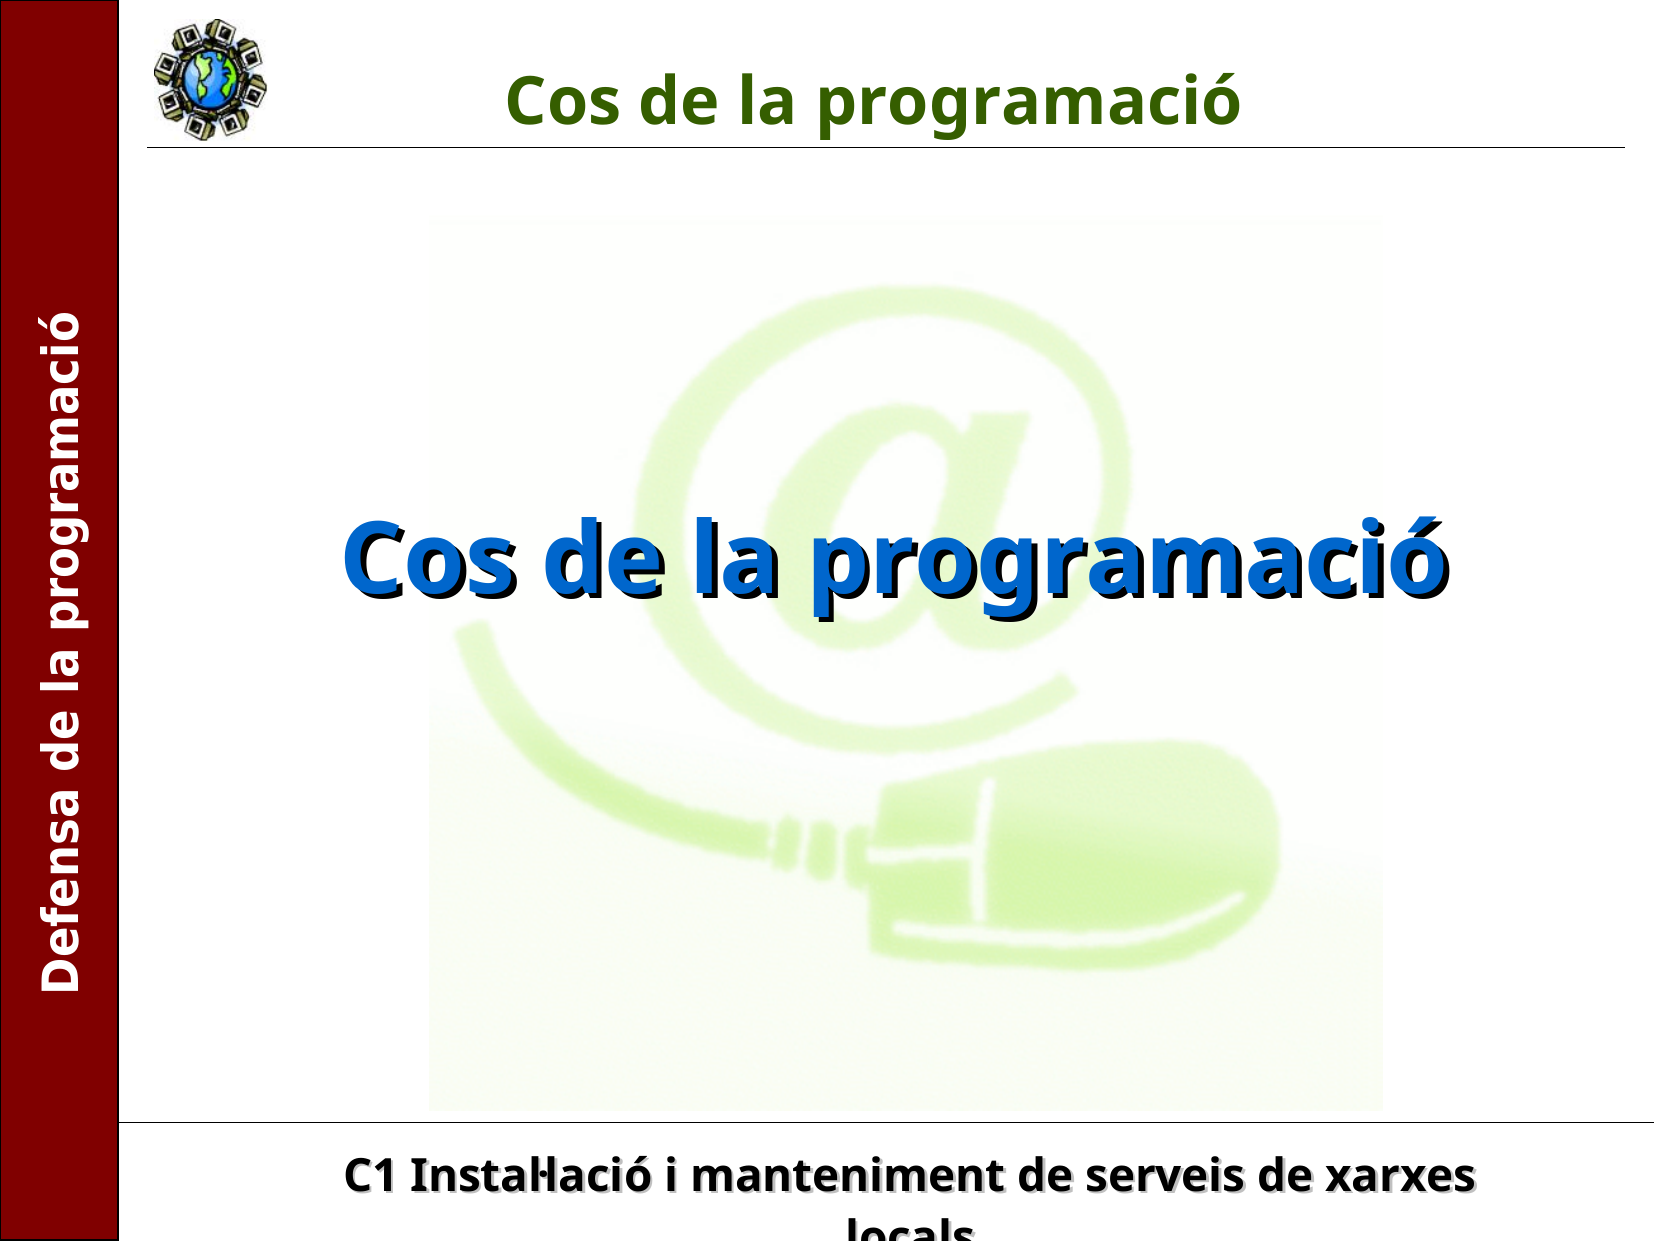

# Cos de la programació
Cos de la programació